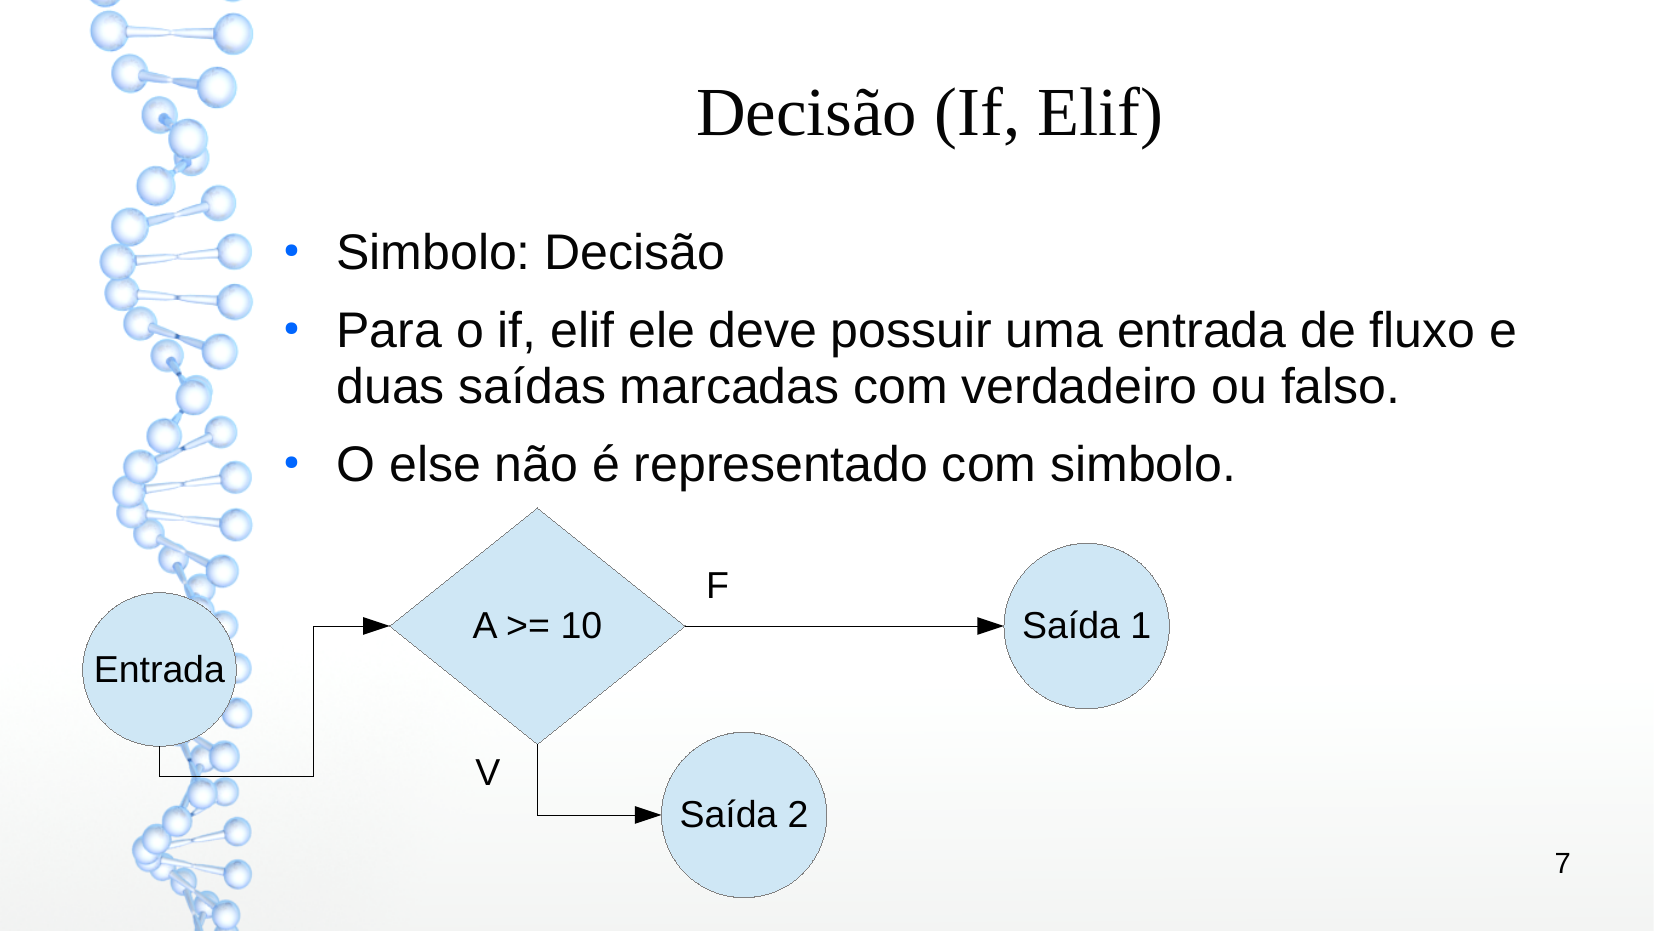

# Decisão (If, Elif)
Simbolo: Decisão
Para o if, elif ele deve possuir uma entrada de fluxo e duas saídas marcadas com verdadeiro ou falso.
O else não é representado com simbolo.
A >= 10
Saída 1
F
Entrada
Saída 2
V
7